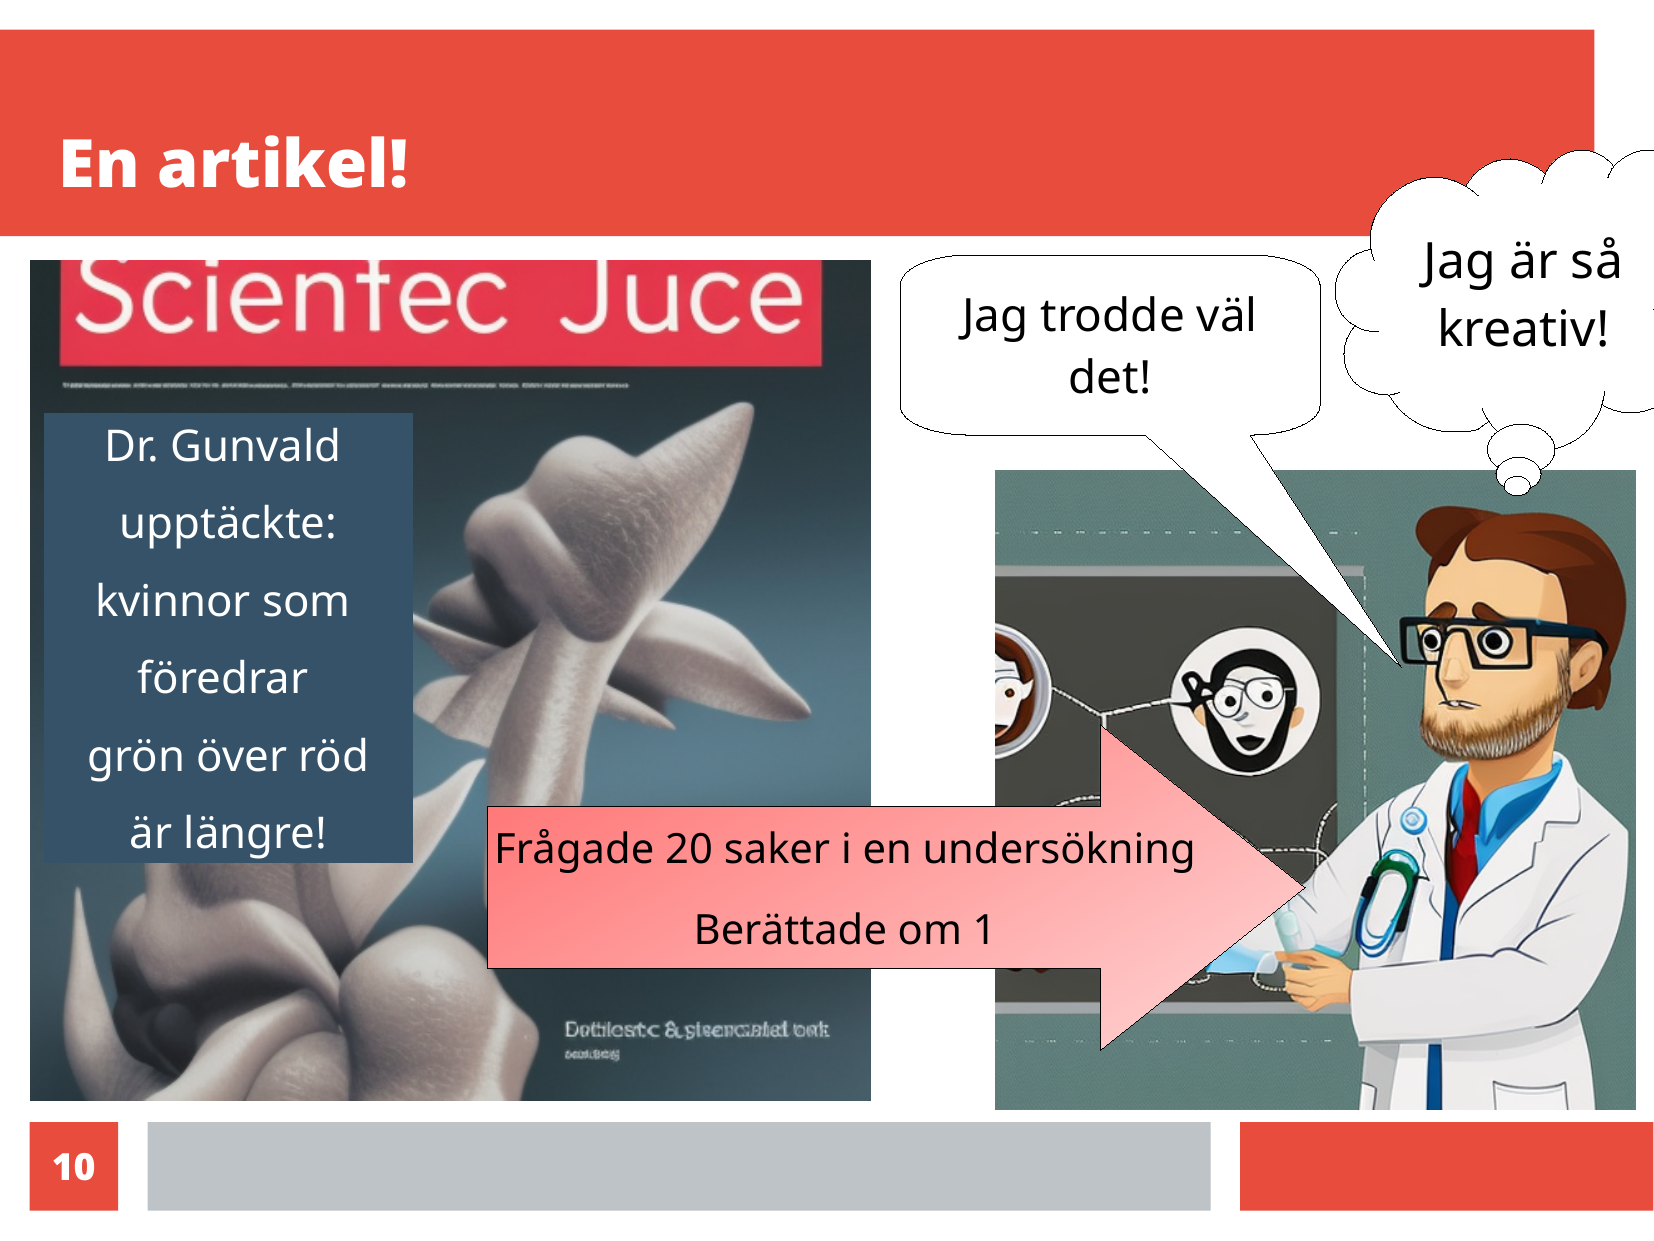

# En artikel!
Jag är så kreativ!
Jag trodde väl det!
Dr. Gunvald
upptäckte:
kvinnor som
föredrar
grön över röd
är längre!
Frågade 20 saker i en undersökning
Berättade om 1
10